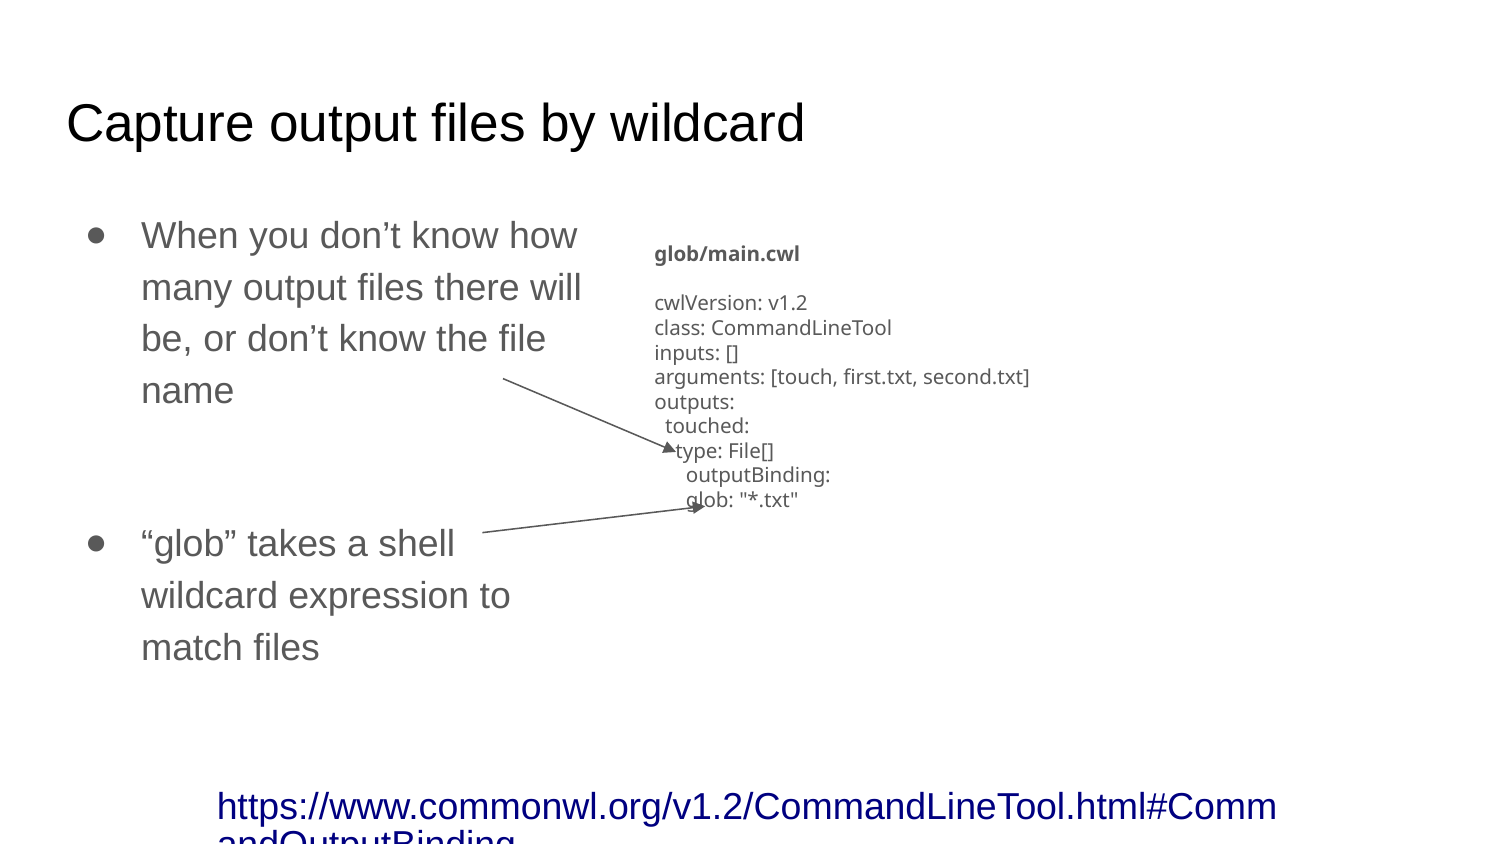

# Capture output files by wildcard
When you don’t know how many output files there will be, or don’t know the file name
“glob” takes a shell wildcard expression to match files
glob/main.cwl
cwlVersion: v1.2
class: CommandLineTool
inputs: []
arguments: [touch, first.txt, second.txt]
outputs:
 touched:
 type: File[]
 outputBinding:
 glob: "*.txt"
https://www.commonwl.org/v1.2/CommandLineTool.html#CommandOutputBinding